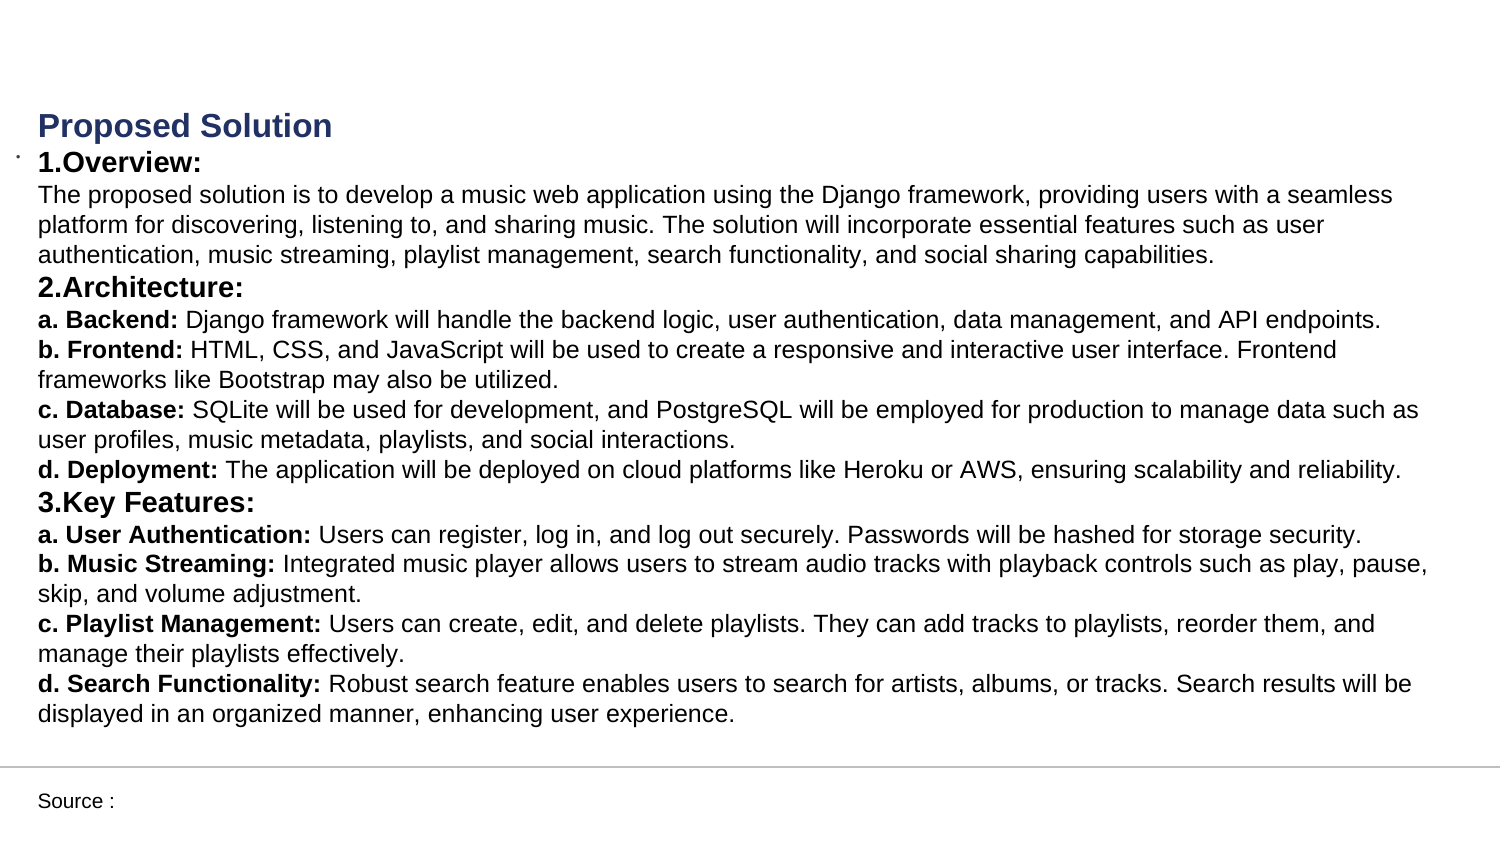

# Proposed Solution 1.Overview:
The proposed solution is to develop a music web application using the Django framework, providing users with a seamless platform for discovering, listening to, and sharing music. The solution will incorporate essential features such as user authentication, music streaming, playlist management, search functionality, and social sharing capabilities.
2.Architecture:
a. Backend: Django framework will handle the backend logic, user authentication, data management, and API endpoints.
b. Frontend: HTML, CSS, and JavaScript will be used to create a responsive and interactive user interface. Frontend frameworks like Bootstrap may also be utilized.
c. Database: SQLite will be used for development, and PostgreSQL will be employed for production to manage data such as user profiles, music metadata, playlists, and social interactions.
d. Deployment: The application will be deployed on cloud platforms like Heroku or AWS, ensuring scalability and reliability.
3.Key Features:
a. User Authentication: Users can register, log in, and log out securely. Passwords will be hashed for storage security.
b. Music Streaming: Integrated music player allows users to stream audio tracks with playback controls such as play, pause, skip, and volume adjustment.
c. Playlist Management: Users can create, edit, and delete playlists. They can add tracks to playlists, reorder them, and manage their playlists effectively.
d. Search Functionality: Robust search feature enables users to search for artists, albums, or tracks. Search results will be displayed in an organized manner, enhancing user experience.
.
Source :